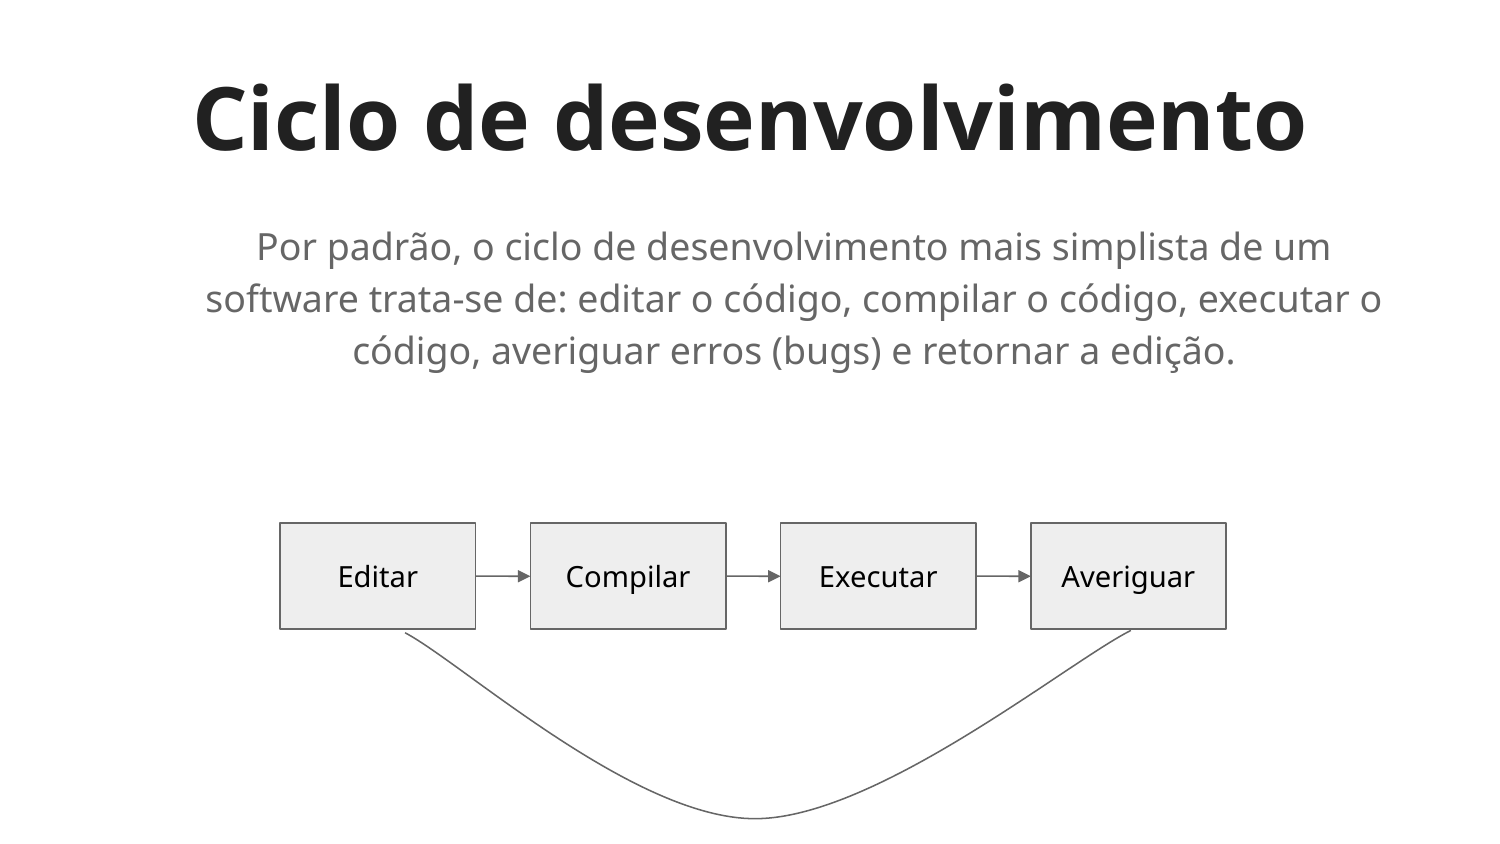

# Ciclo de desenvolvimento
Por padrão, o ciclo de desenvolvimento mais simplista de um software trata-se de: editar o código, compilar o código, executar o código, averiguar erros (bugs) e retornar a edição.
Editar
Compilar
Executar
Averiguar